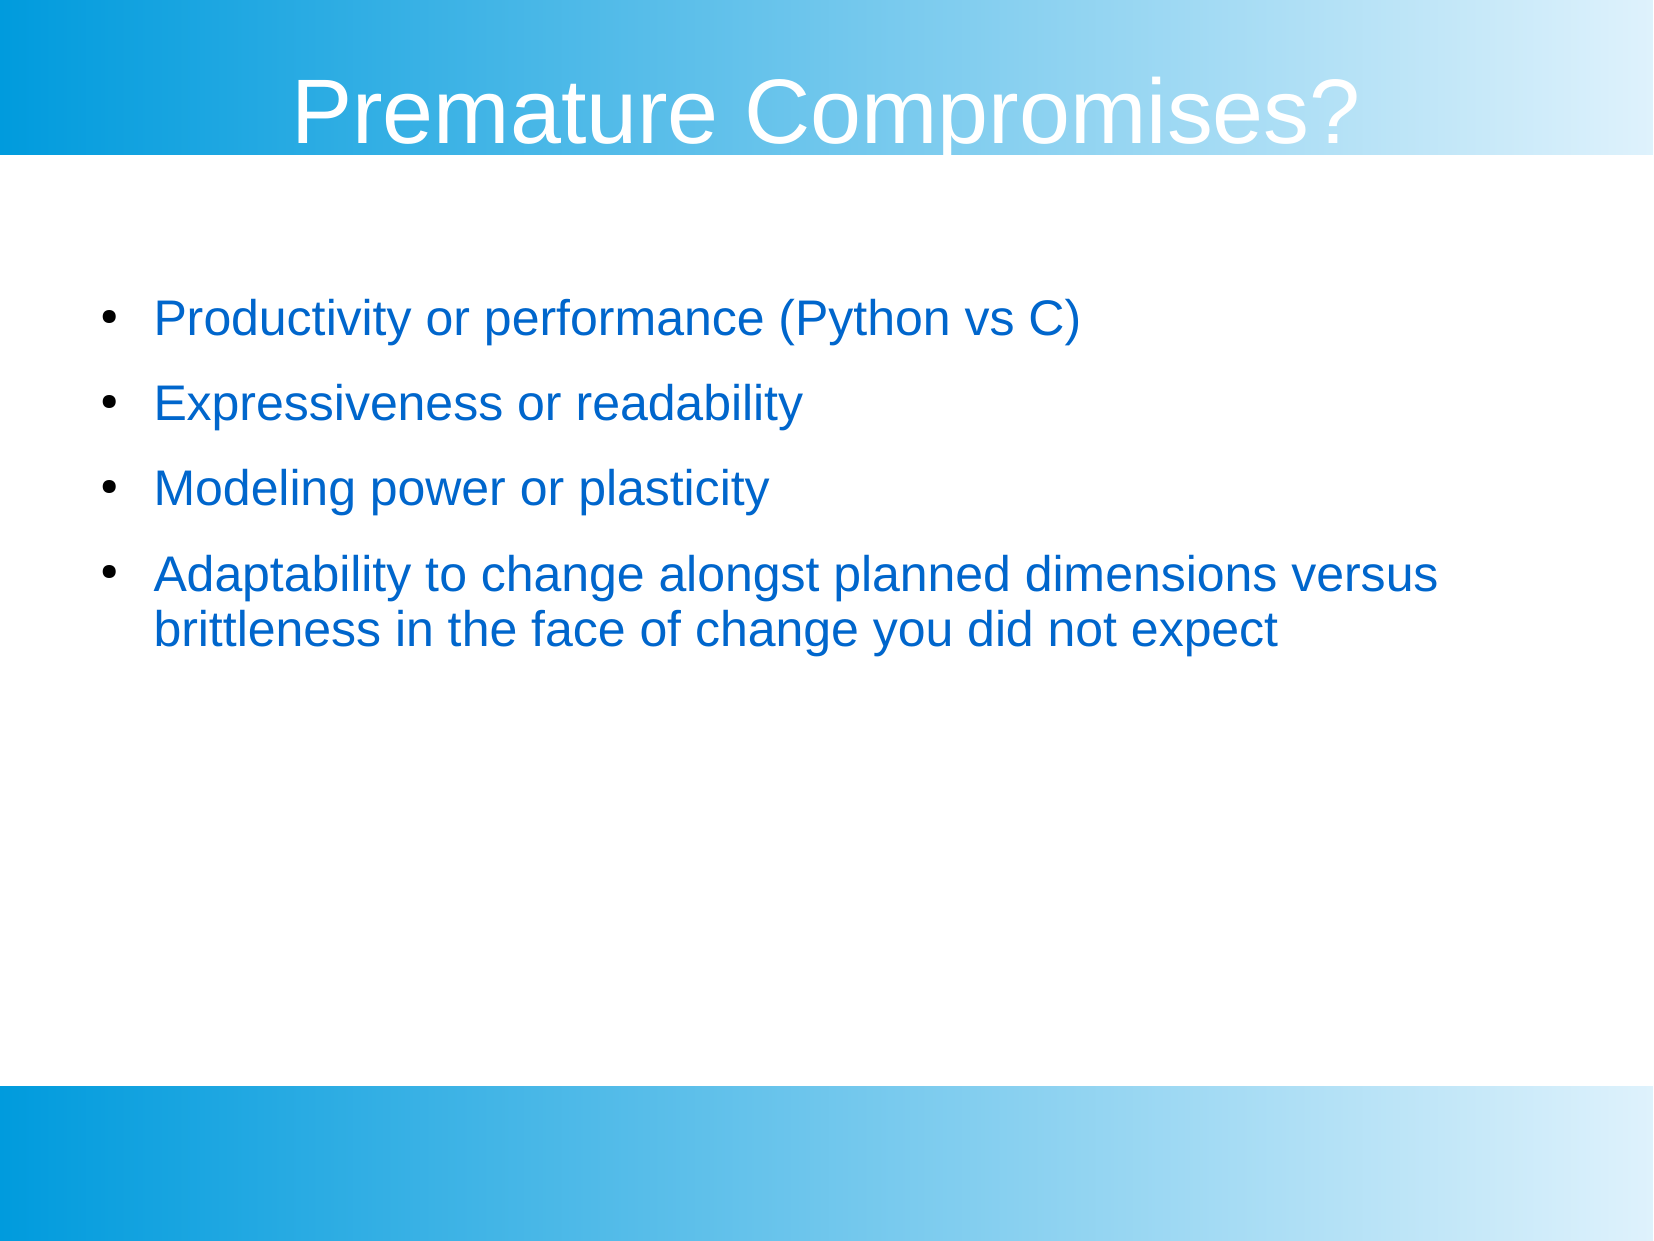

# Premature Compromises?
Productivity or performance (Python vs C)
Expressiveness or readability
Modeling power or plasticity
Adaptability to change alongst planned dimensions versus brittleness in the face of change you did not expect